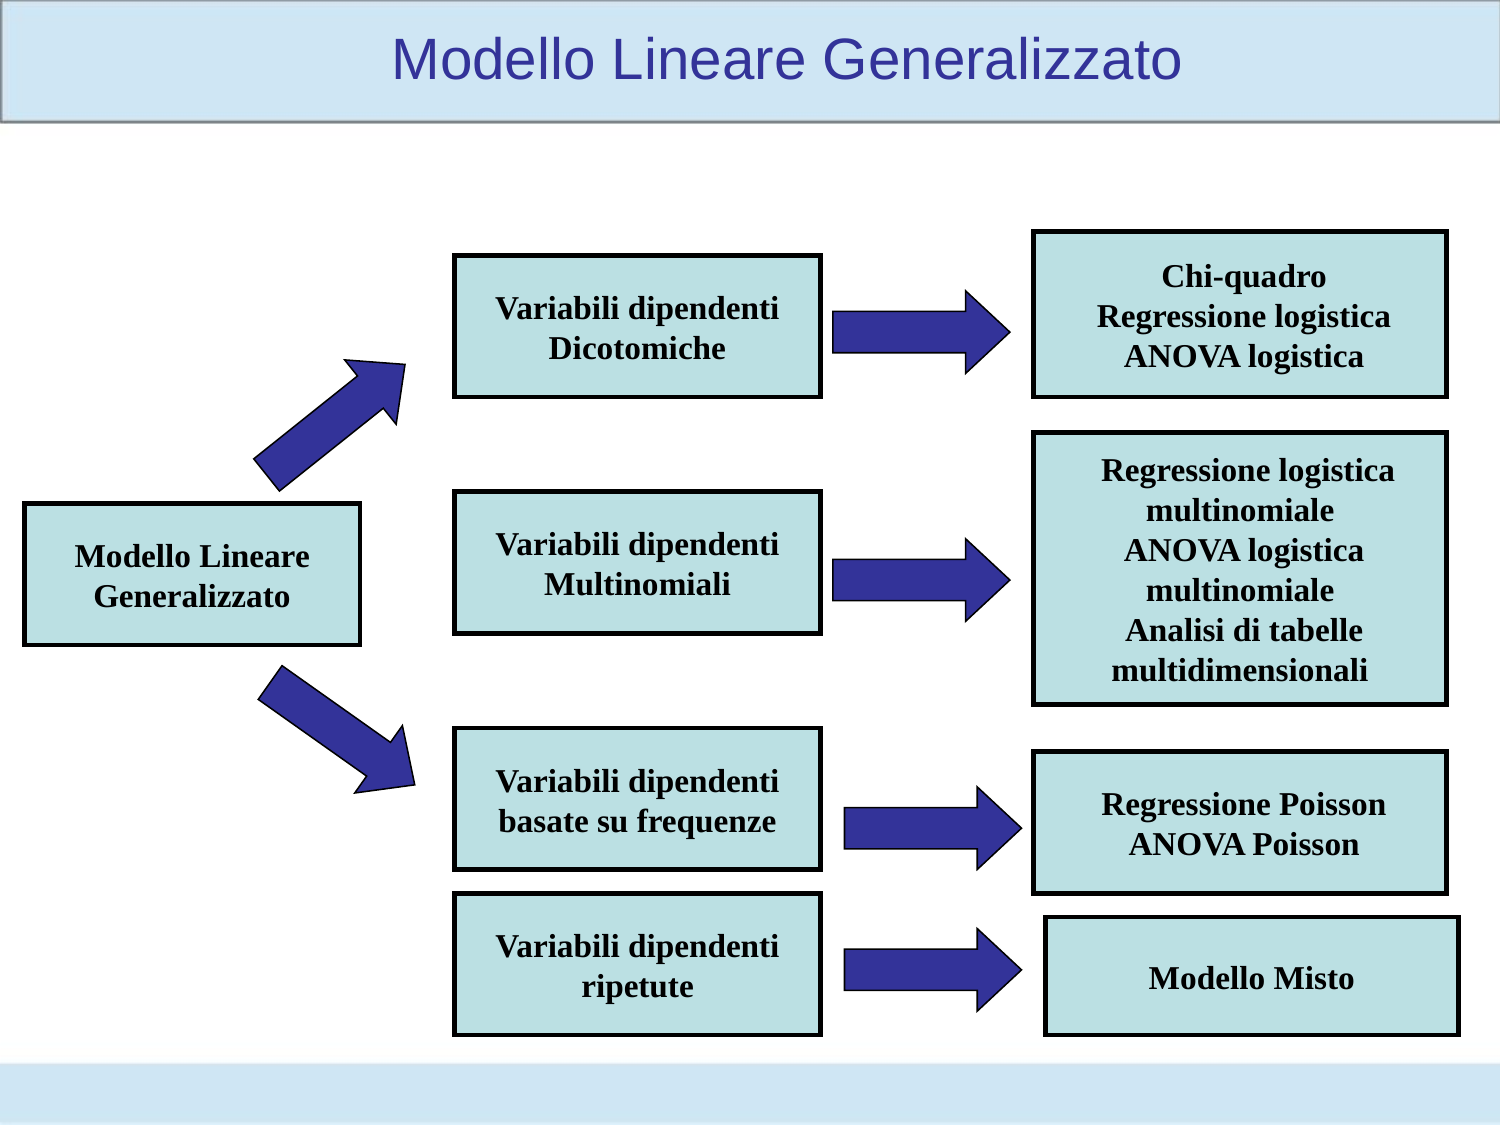

# Modello Lineare Generalizzato
 Chi-quadro
 Regressione logistica
 ANOVA logistica
Variabili dipendenti Dicotomiche
 Regressione logistica multinomiale
 ANOVA logistica multinomiale
 Analisi di tabelle multidimensionali
Variabili dipendenti Multinomiali
Modello Lineare Generalizzato
Variabili dipendenti basate su frequenze
 Regressione Poisson
 ANOVA Poisson
Variabili dipendenti ripetute
Modello Misto